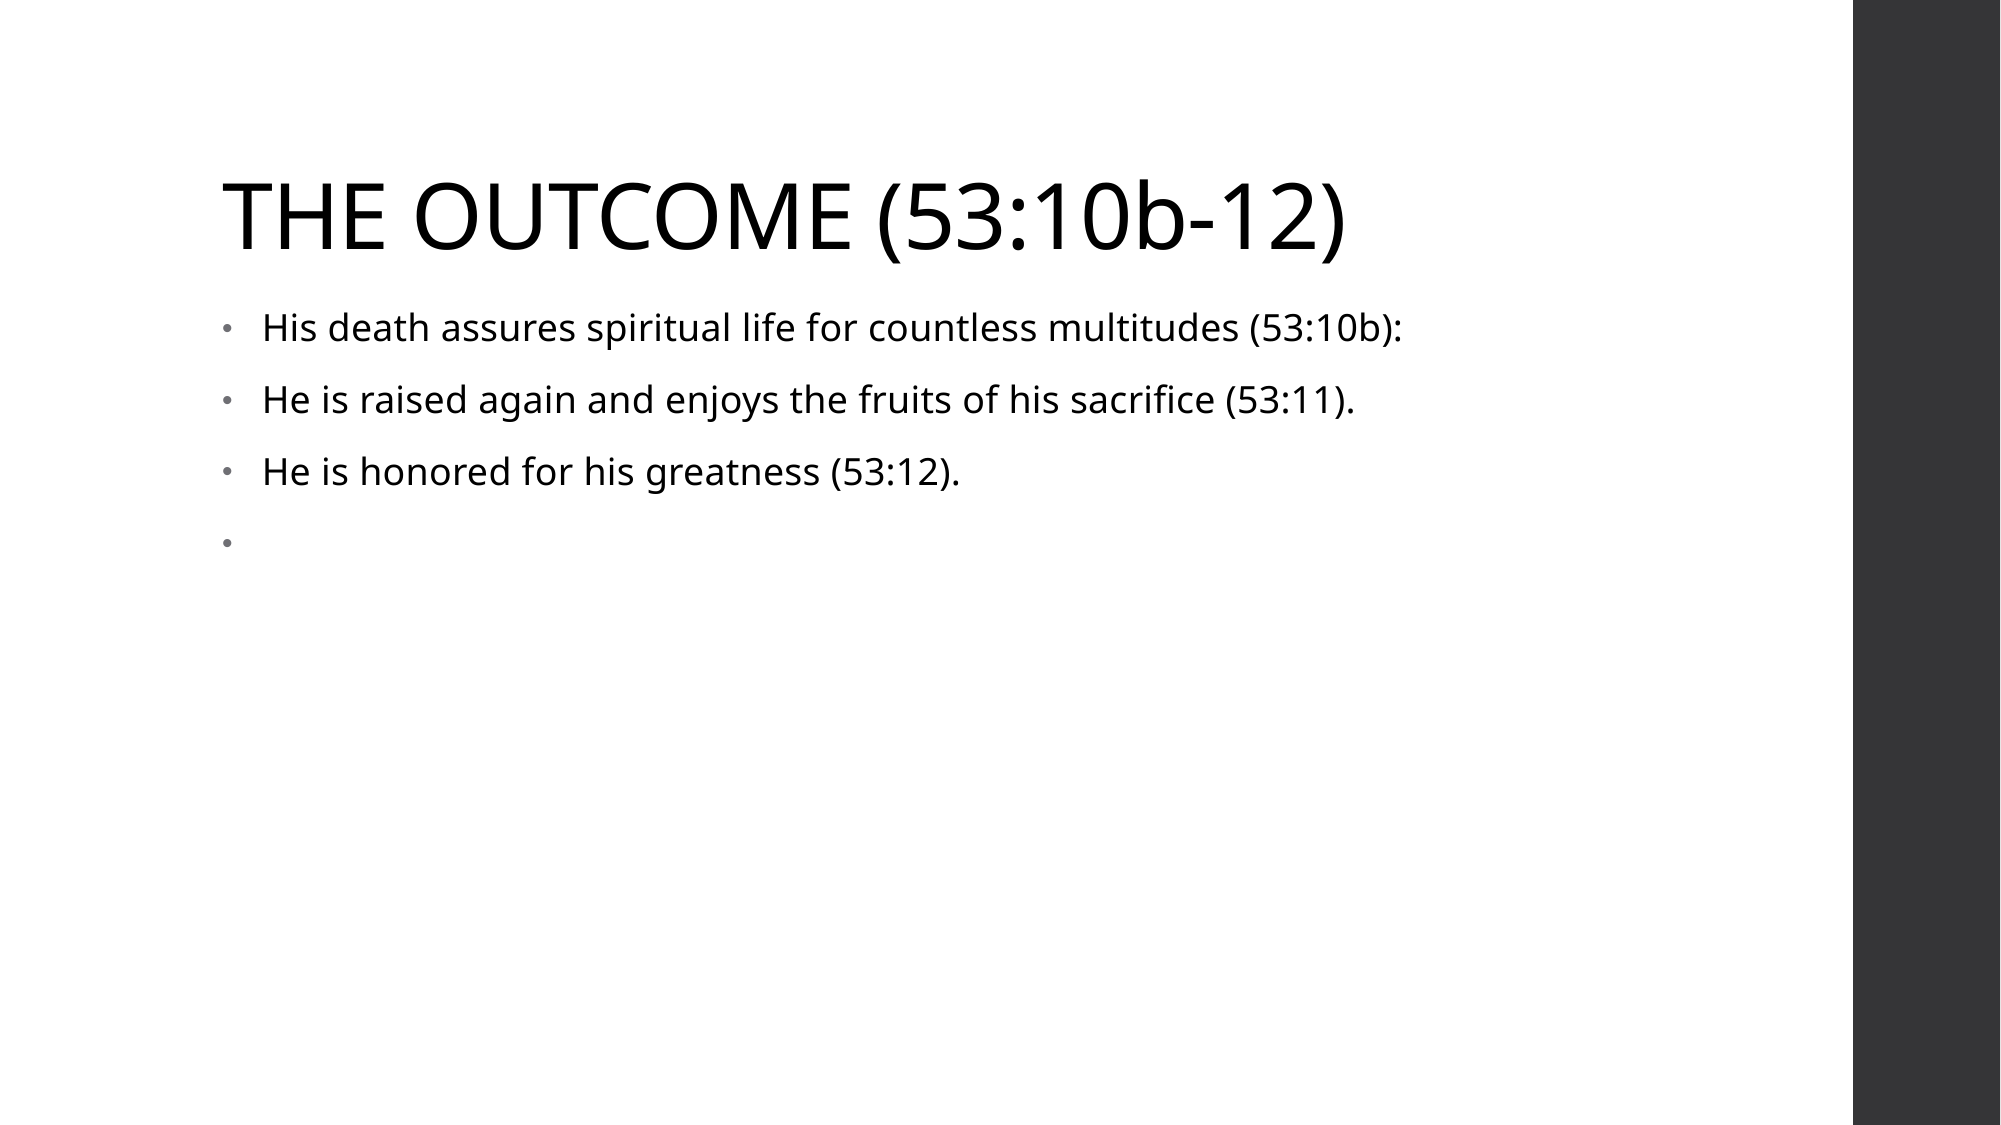

# THE OUTCOME (53:10b-12)
 His death assures spiritual life for countless multitudes (53:10b):
 He is raised again and enjoys the fruits of his sacrifice (53:11).
 He is honored for his greatness (53:12).